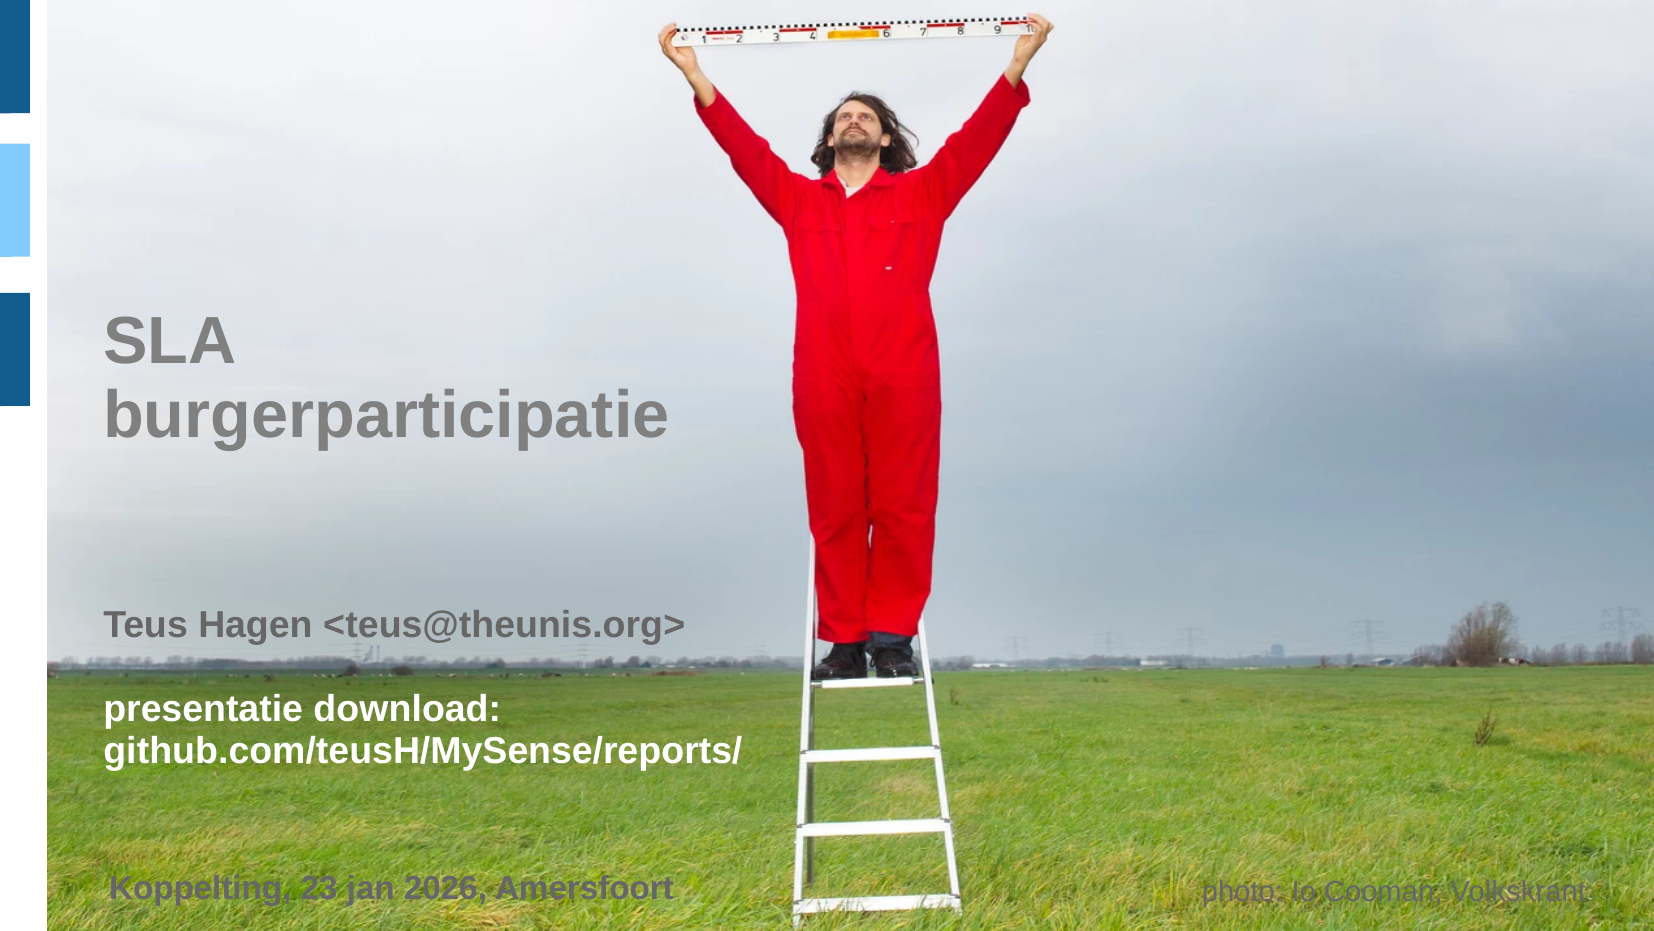

SLA burgerparticipatie
Teus Hagen <teus@theunis.org>
presentatie download: github.com/teusH/MySense/reports/
Koppelting, 23 jan 2026, Amersfoort
photo: Io Cooman, Volkskrant